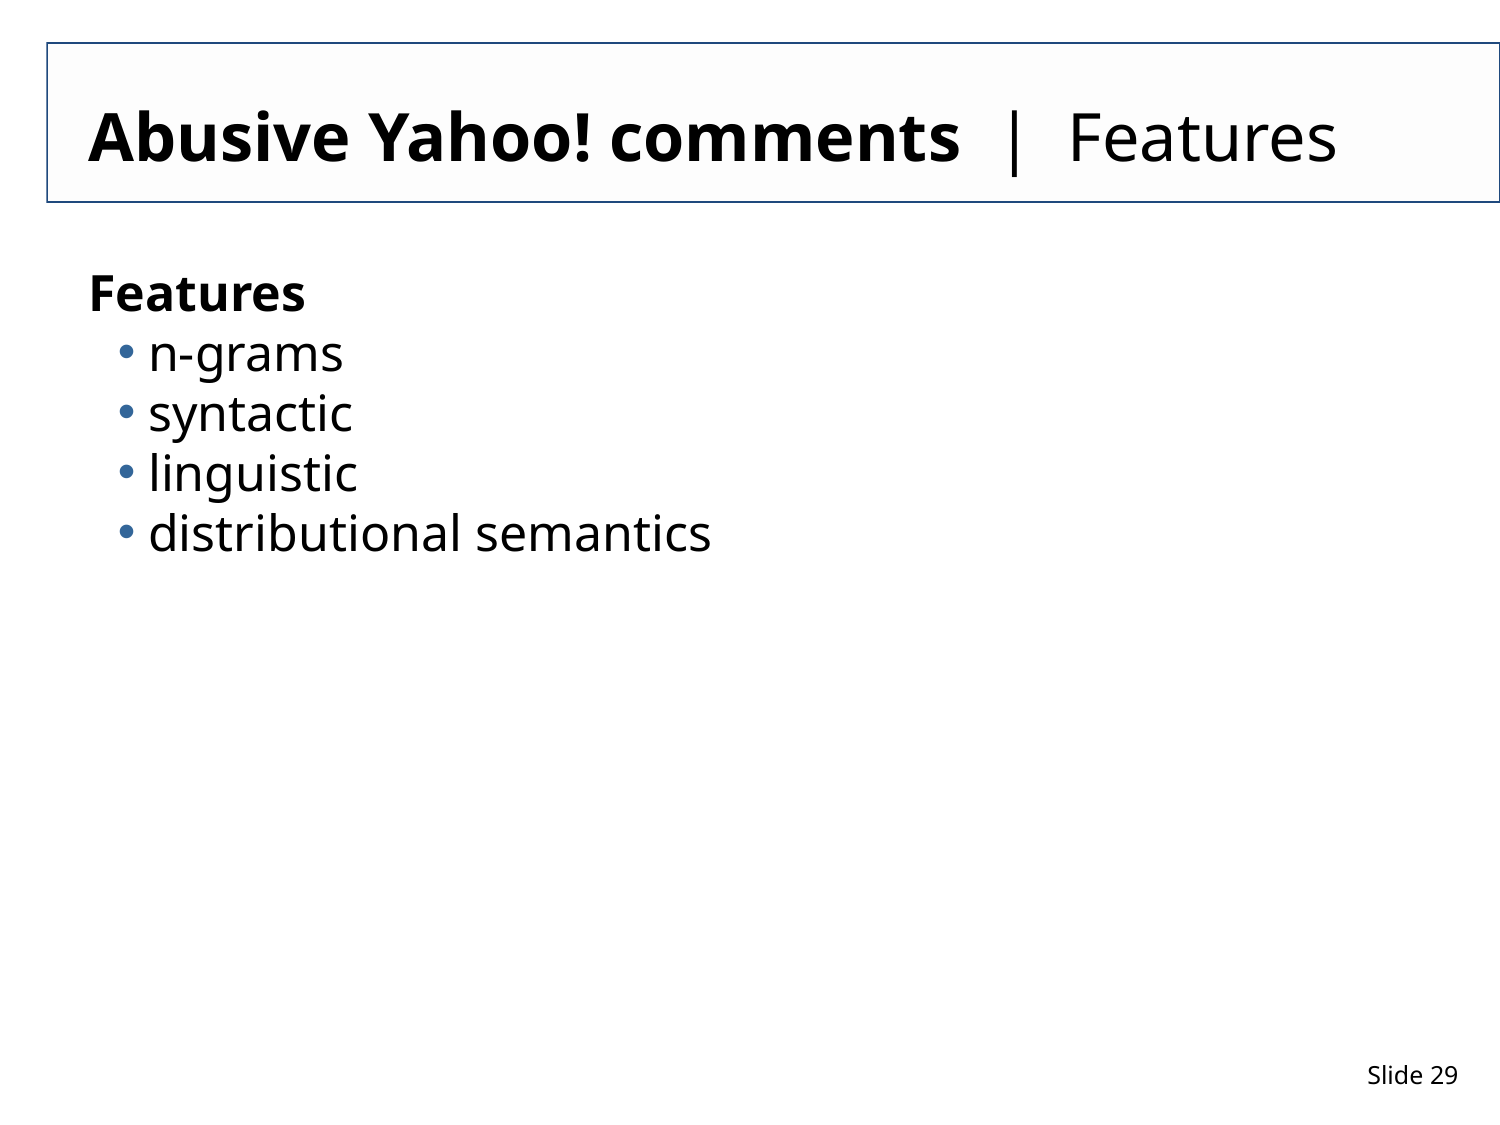

Abusive Yahoo! comments | Features
Features
n-grams
syntactic
linguistic
distributional semantics